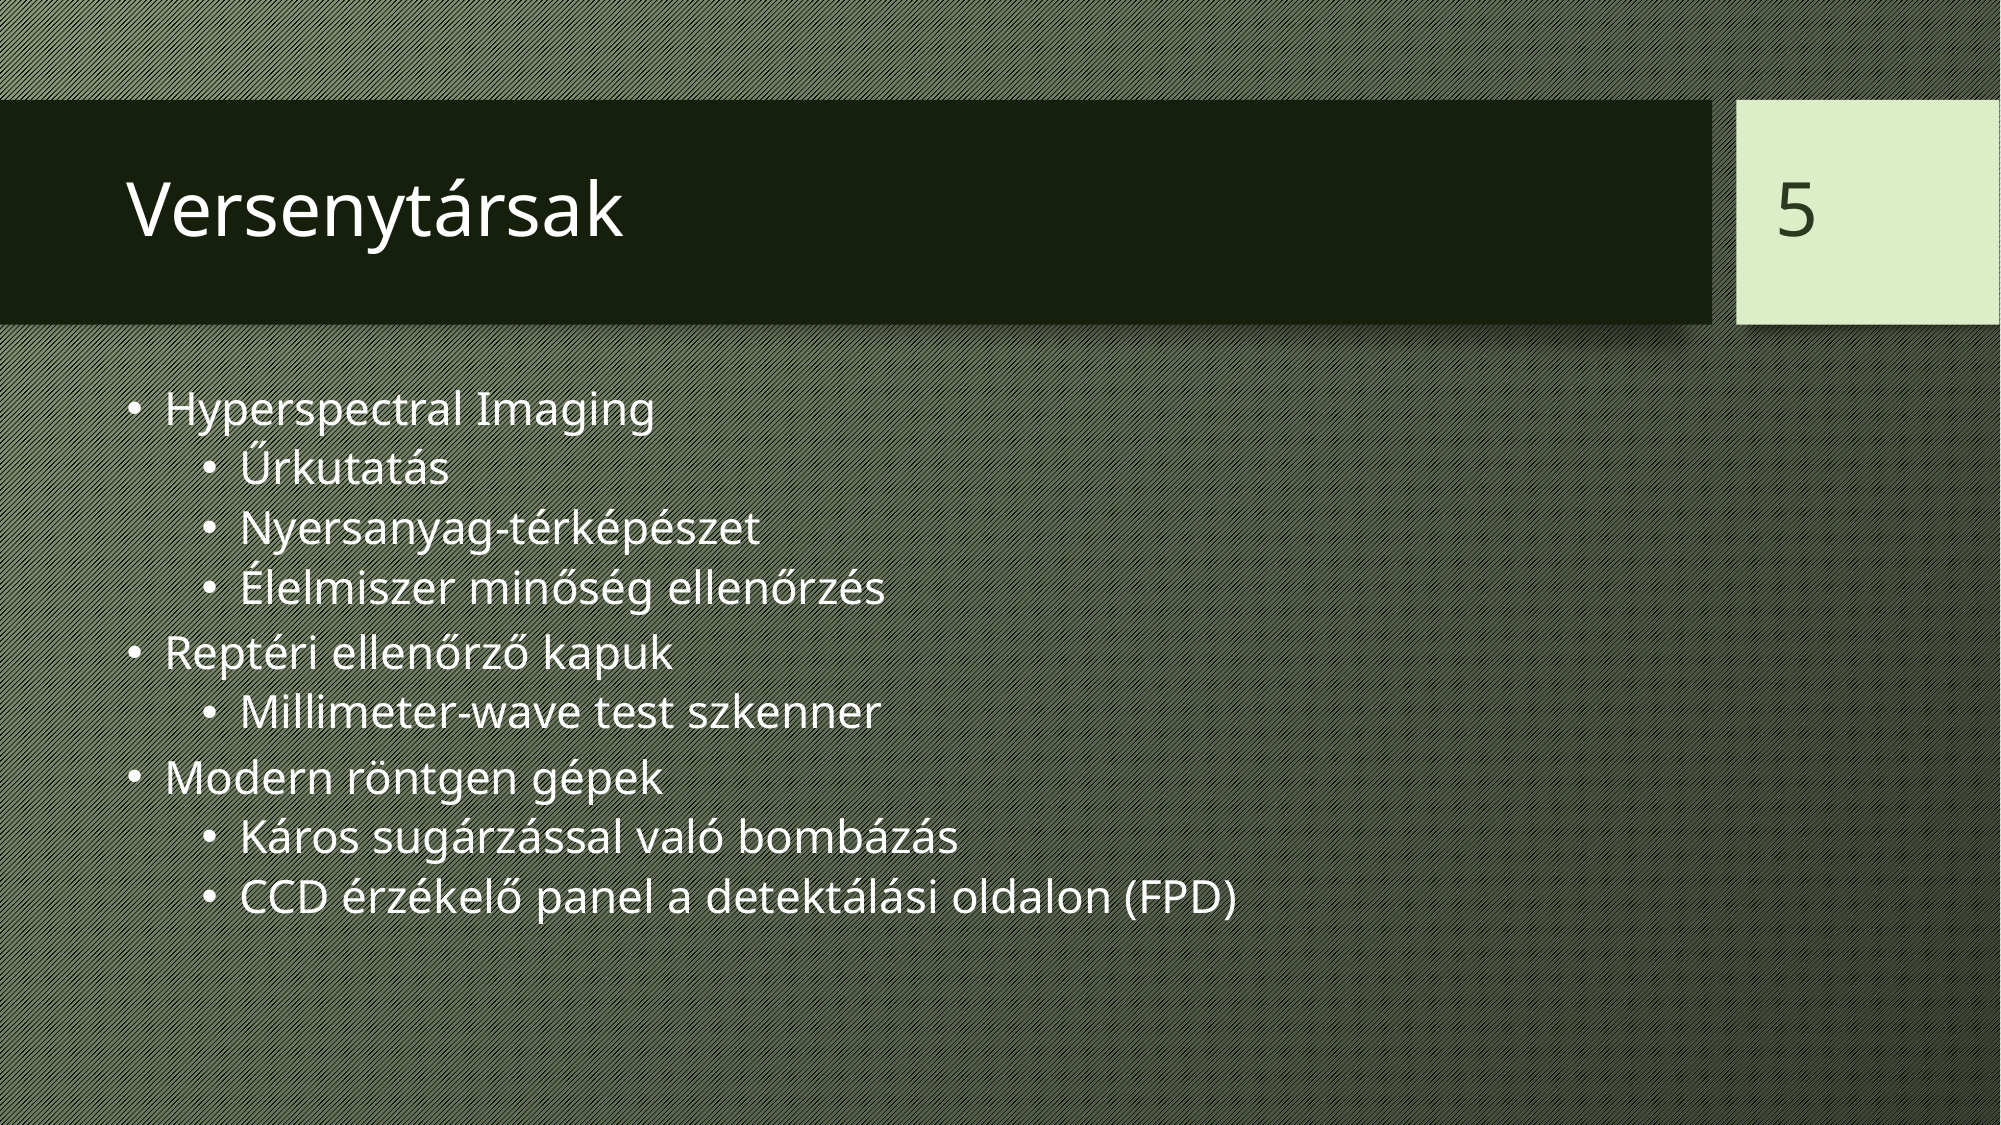

# Versenytársak
Hyperspectral Imaging
Űrkutatás
Nyersanyag-térképészet
Élelmiszer minőség ellenőrzés
Reptéri ellenőrző kapuk
Millimeter-wave test szkenner
Modern röntgen gépek
Káros sugárzással való bombázás
CCD érzékelő panel a detektálási oldalon (FPD)